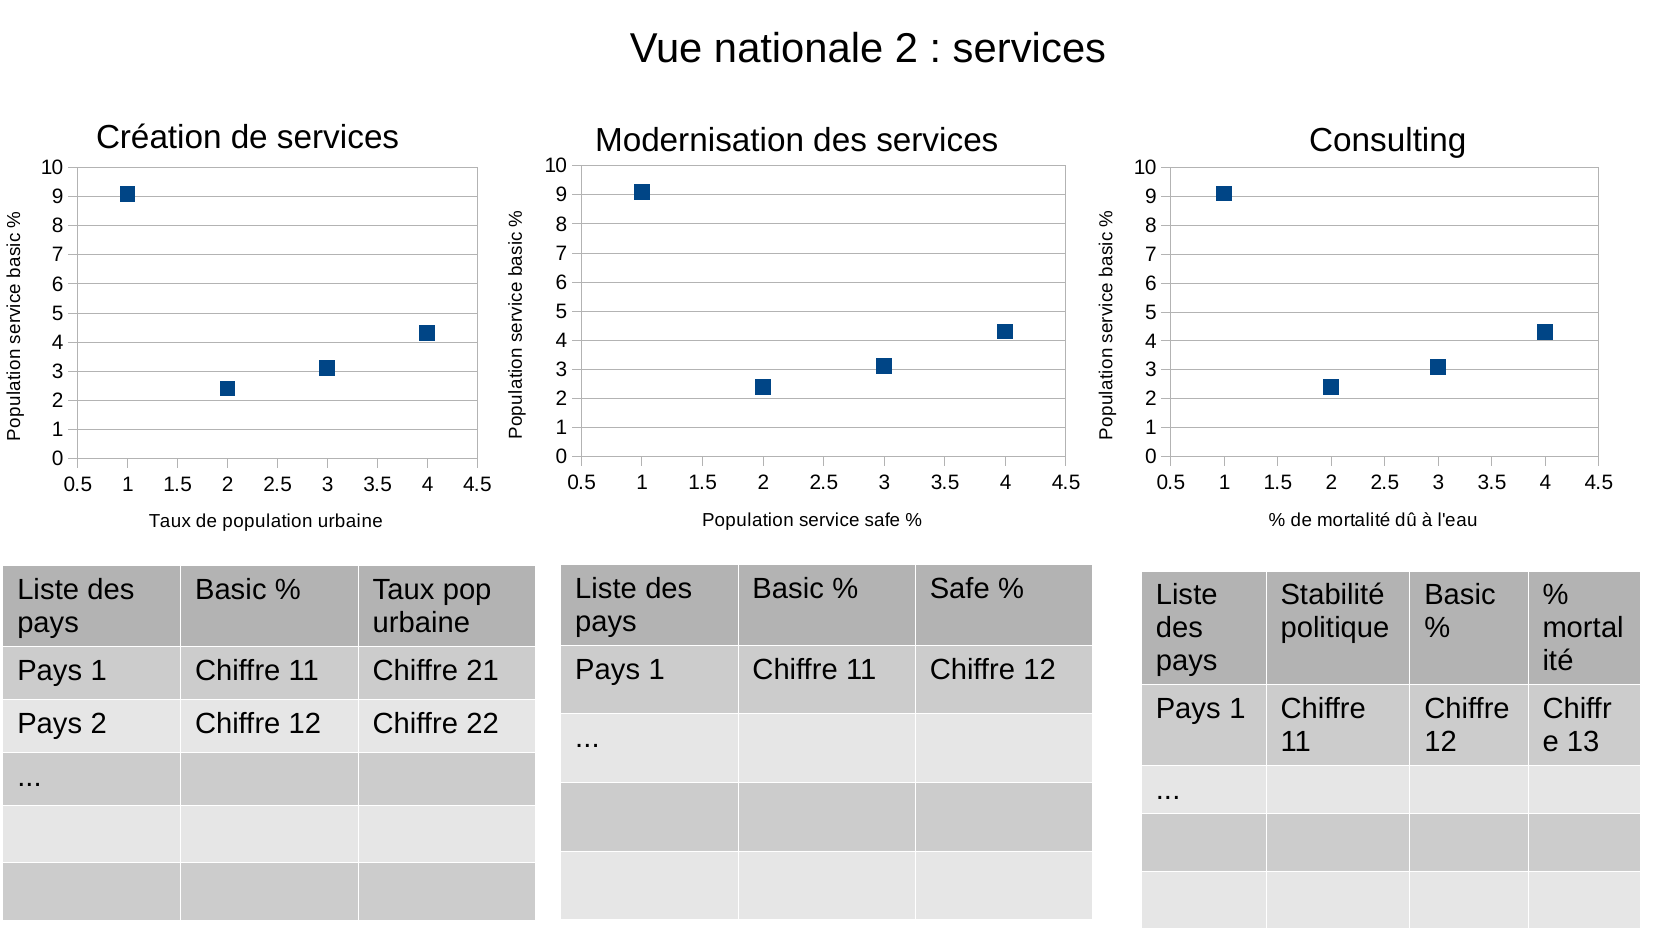

# Vue nationale 2 : services
Modernisation des services
Consulting
Création de services
### Chart
| Category | 1 colonne |
|---|---|
### Chart
| Category | 1 colonne |
|---|---|
### Chart
| Category | 1 colonne |
|---|---|| Liste des pays | Basic % | Safe % |
| --- | --- | --- |
| Pays 1 | Chiffre 11 | Chiffre 12 |
| ... | | |
| | | |
| | | |
| Liste des pays | Basic % | Taux pop urbaine |
| --- | --- | --- |
| Pays 1 | Chiffre 11 | Chiffre 21 |
| Pays 2 | Chiffre 12 | Chiffre 22 |
| ... | | |
| | | |
| | | |
| Liste des pays | Stabilité politique | Basic % | % mortalité |
| --- | --- | --- | --- |
| Pays 1 | Chiffre 11 | Chiffre 12 | Chiffre 13 |
| ... | | | |
| | | | |
| | | | |